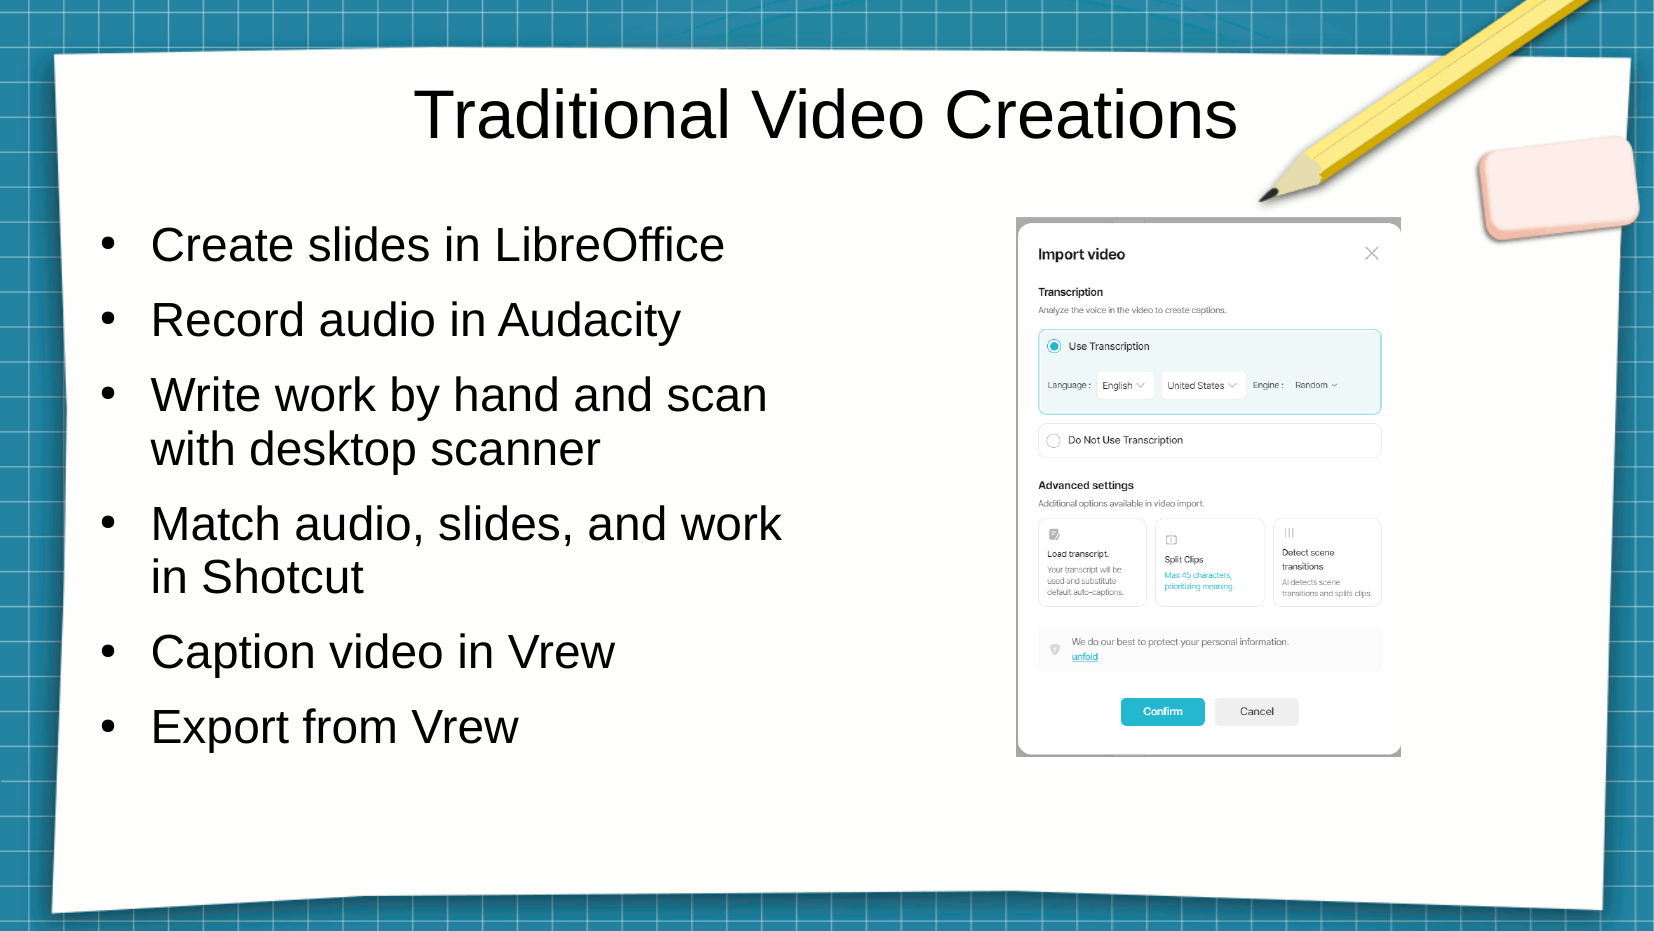

# Traditional Video Creations
Create slides in LibreOffice
Record audio in Audacity
Write work by hand and scan with desktop scanner
Match audio, slides, and work in Shotcut
Caption video in Vrew
Export from Vrew